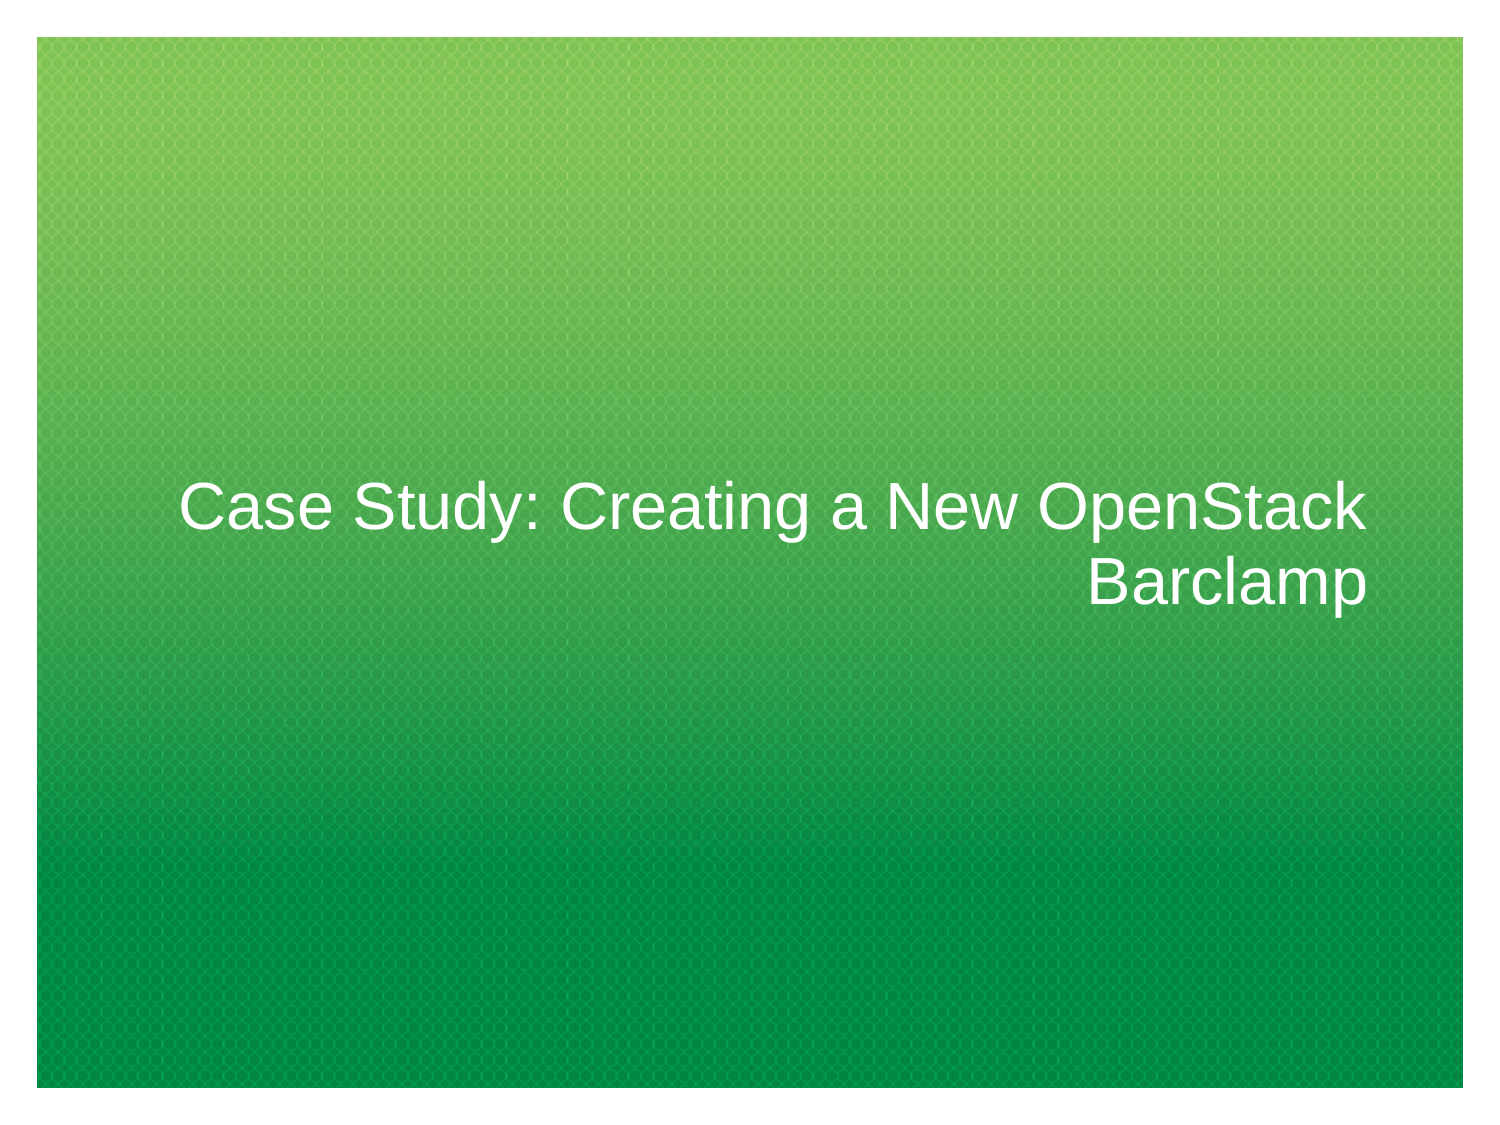

# Case Study: Creating a New OpenStack Barclamp